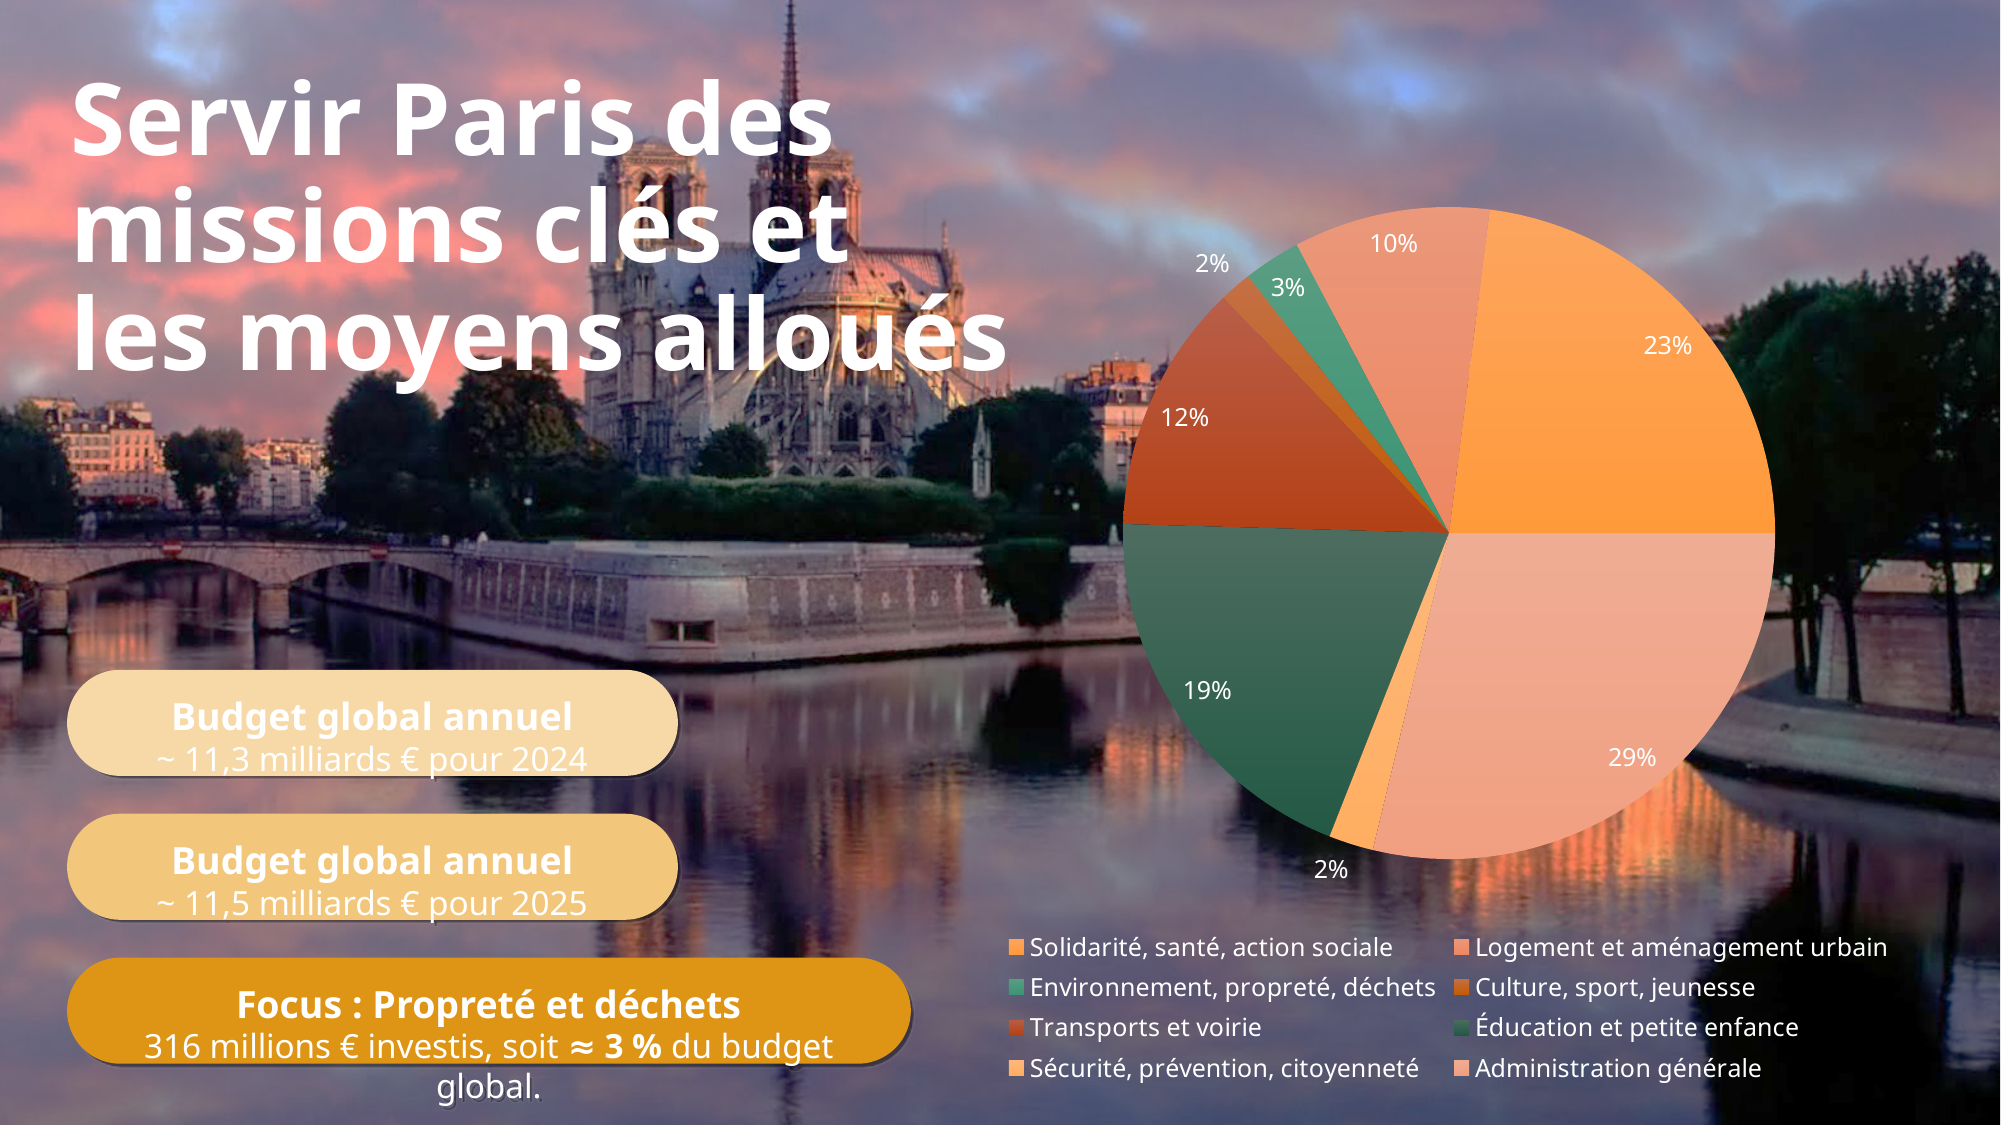

# Servir Paris des missions clés et les moyens alloués
### Chart
| Category | (Budget en milliards €) |
|---|---|
| Solidarité, santé, action sociale | 2.6 |
| Logement et aménagement urbain | 1.1 |
| Environnement, propreté, déchets | 0.32 |
| Culture, sport, jeunesse | 0.18 |
| Transports et voirie | 1.4 |
| Éducation et petite enfance | 2.2 |
| Sécurité, prévention, citoyenneté | 0.25 |
| Administration générale | 3.25 |Budget global annuel
~ 11,3 milliards € pour 2024
Budget global annuel
~ 11,5 milliards € pour 2025
Focus : Propreté et déchets
316 millions € investis, soit ≈ 3 % du budget global.
Cette photo par Auteur inconnu est soumise à la licence CC BY-NC